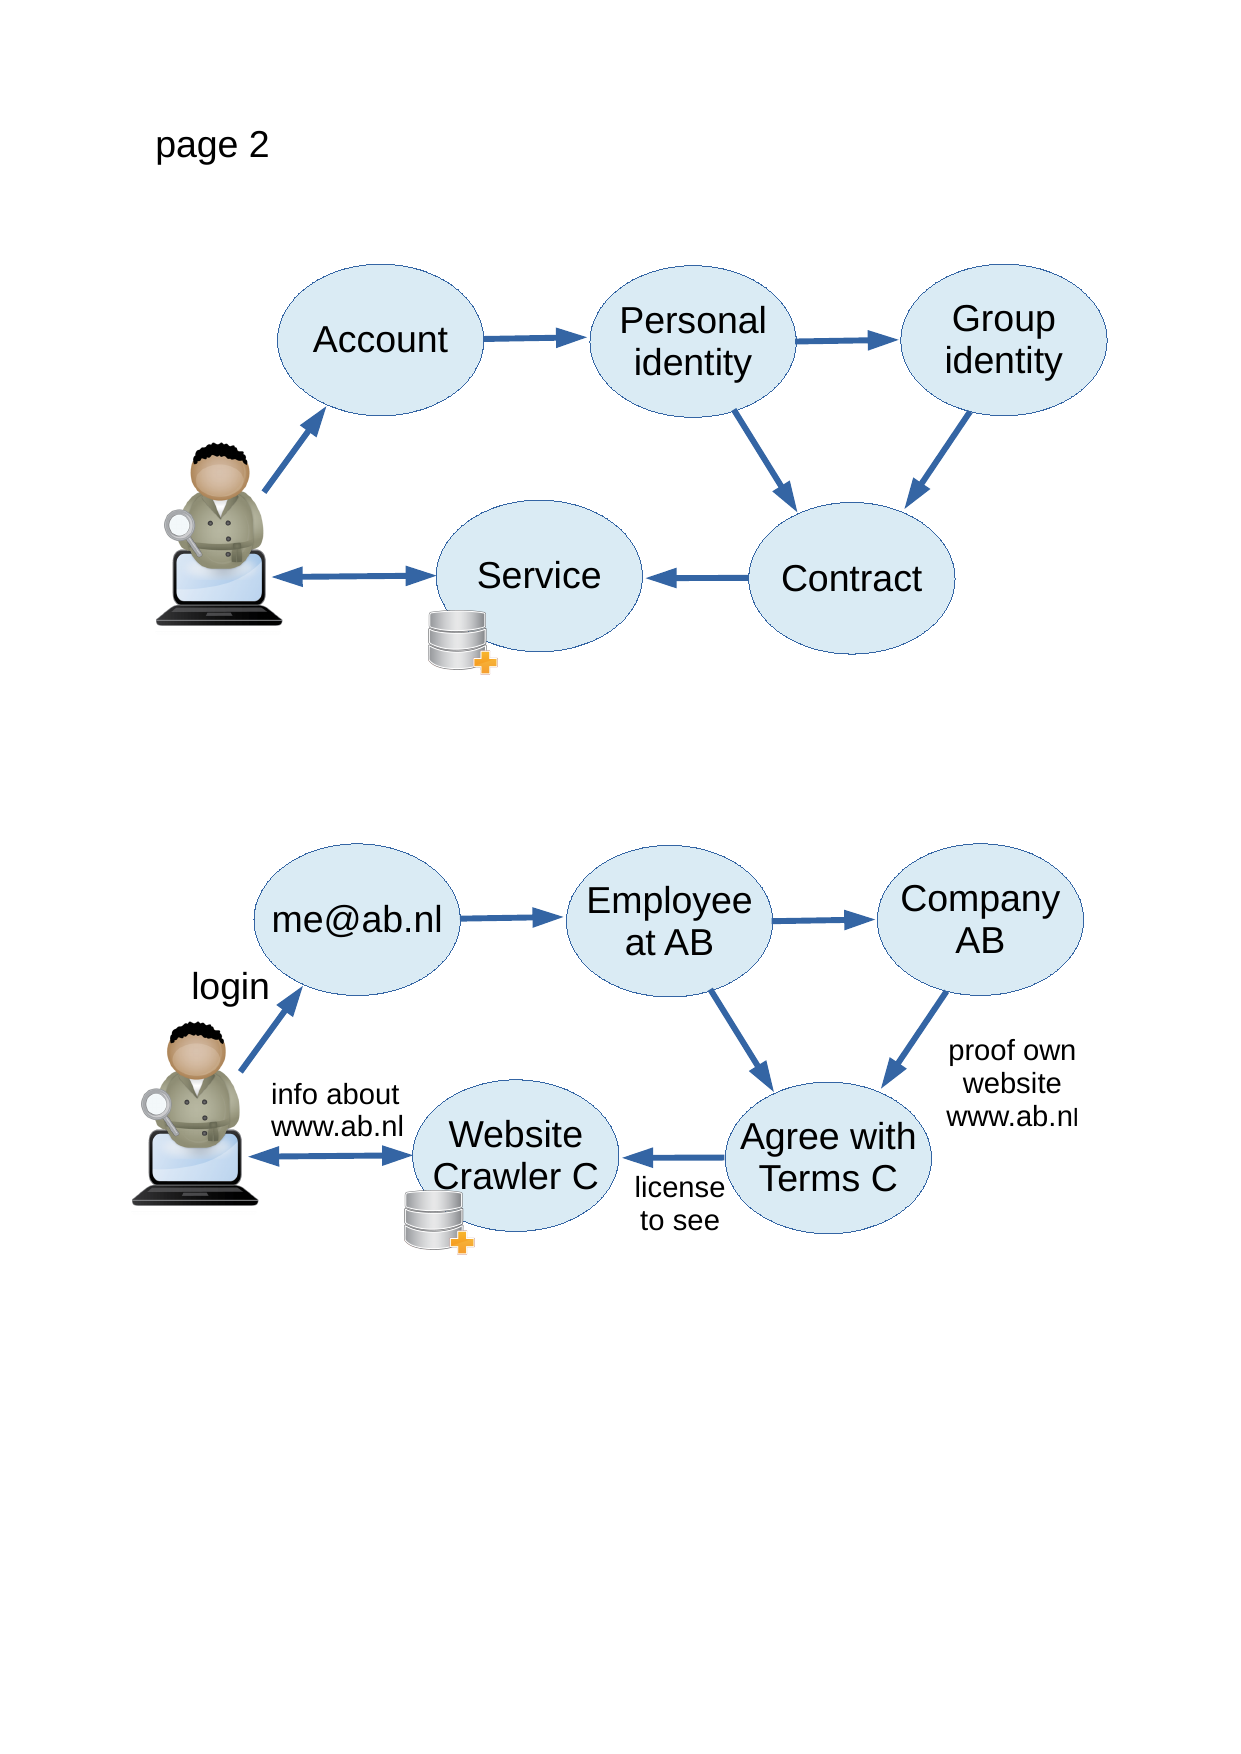

page 2
Group
identity
Account
Personal
identity
Service
Contract
Company
AB
me@ab.nl
Employee
at AB
login
proof own
website
www.ab.nl
info about
www.ab.nl
Website
Crawler C
Agree with
Terms C
license
to see